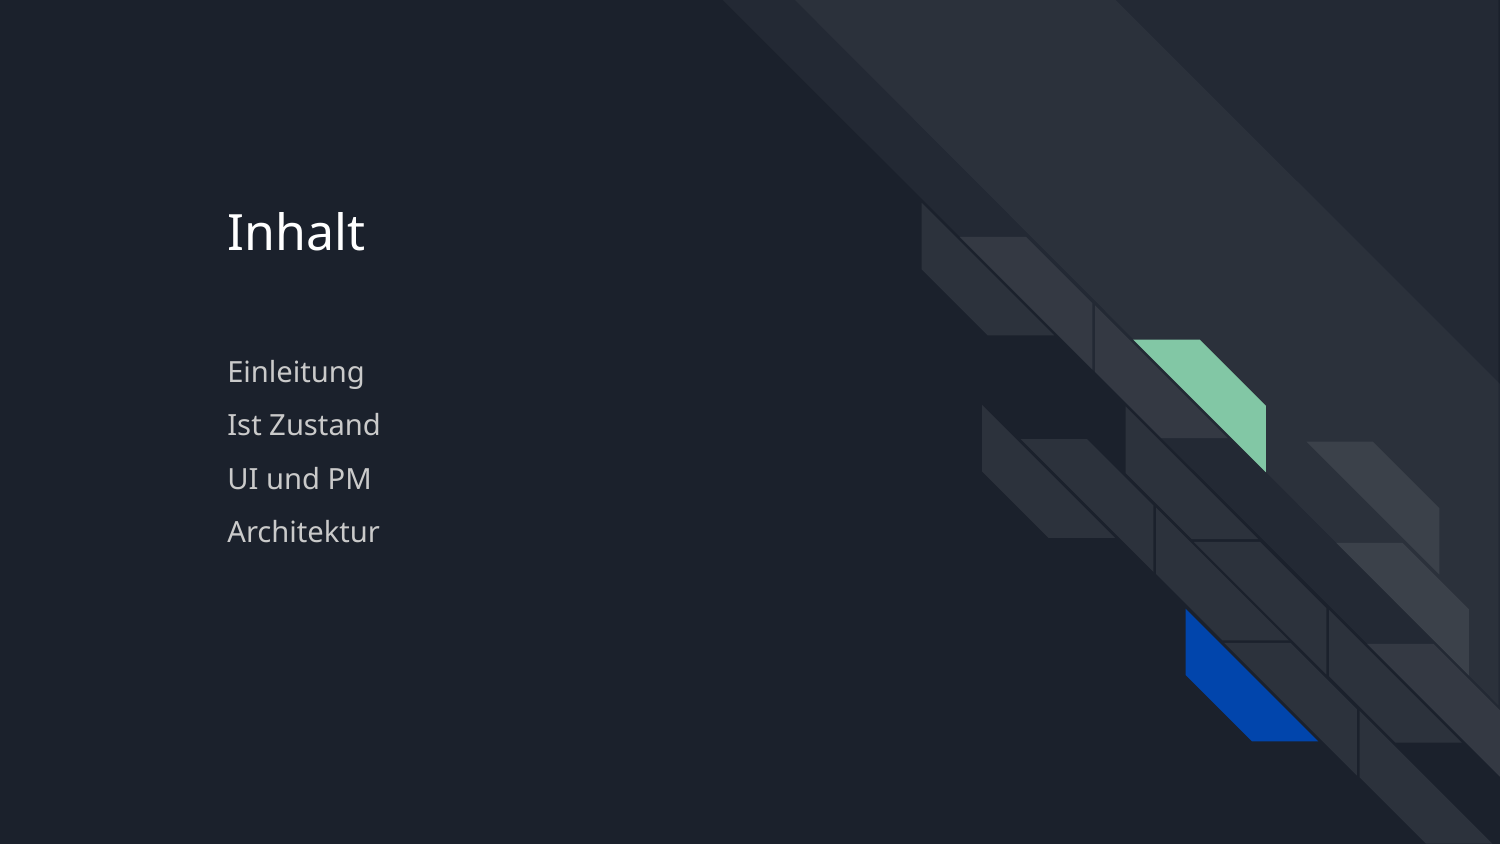

# Inhalt
Einleitung
Ist Zustand
UI und PM
Architektur